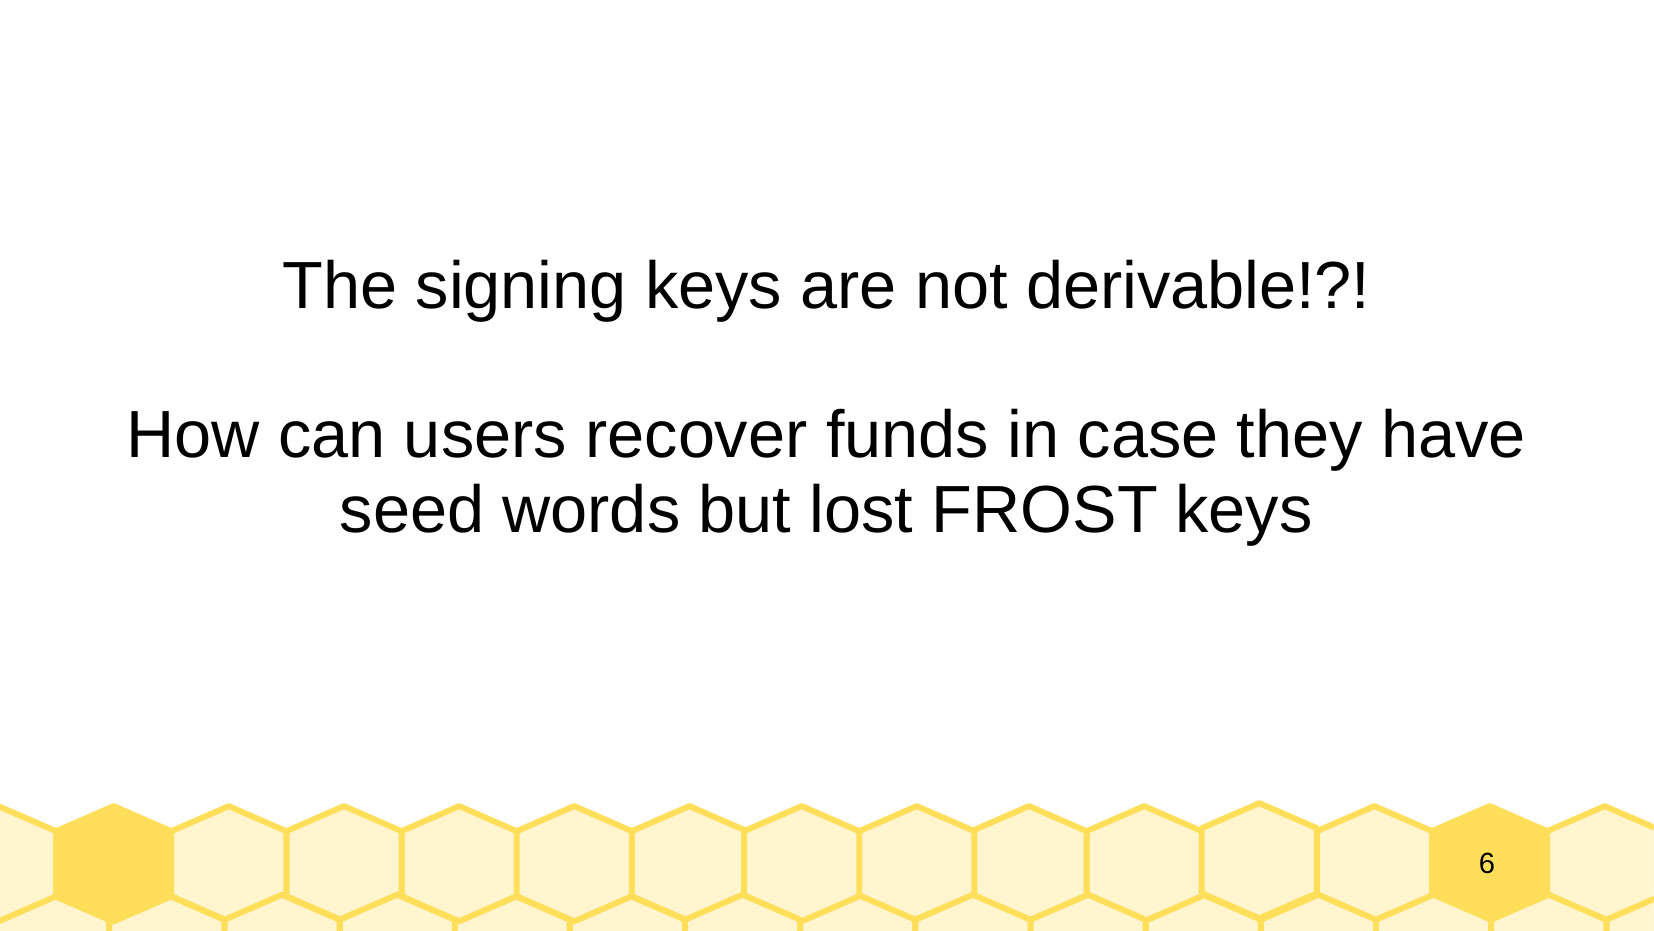

# The signing keys are not derivable!?!
How can users recover funds in case they have seed words but lost FROST keys